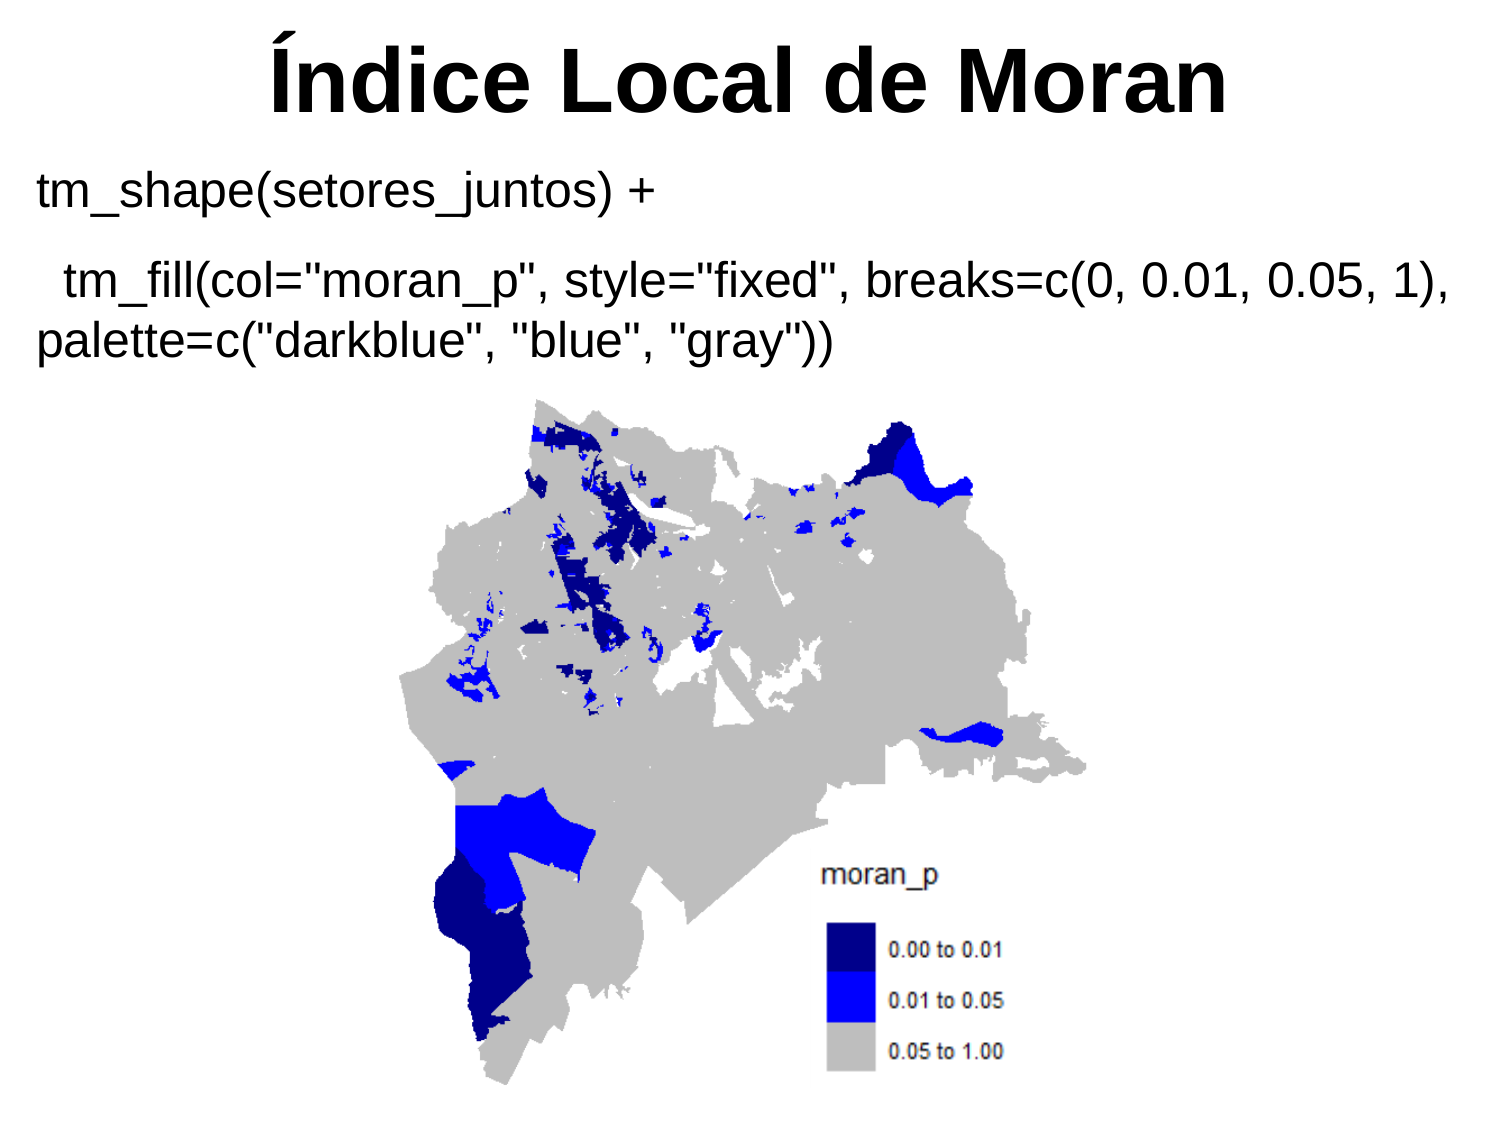

Índice Local de Moran
# tm_shape(setores_juntos) +
 tm_fill(col="moran_p", style="fixed", breaks=c(0, 0.01, 0.05, 1), palette=c("darkblue", "blue", "gray"))